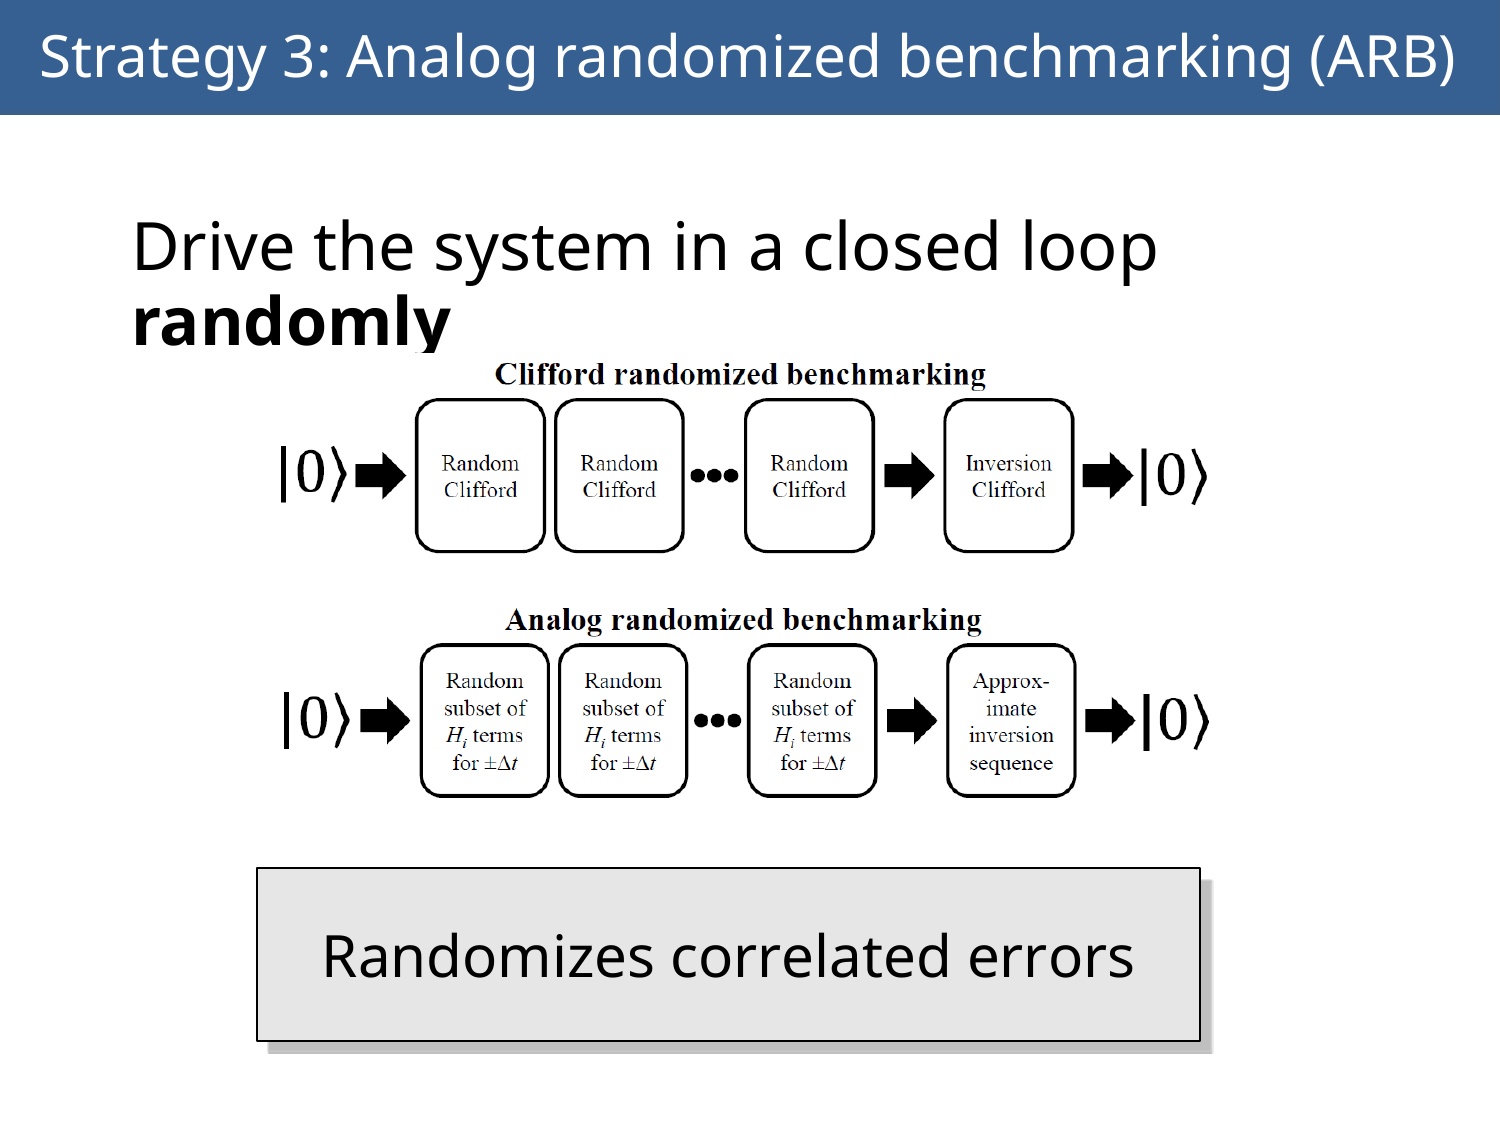

# Strategy 3: Analog randomized benchmarking (ARB)
Drive the system in a closed loop randomly
Randomizes correlated errors